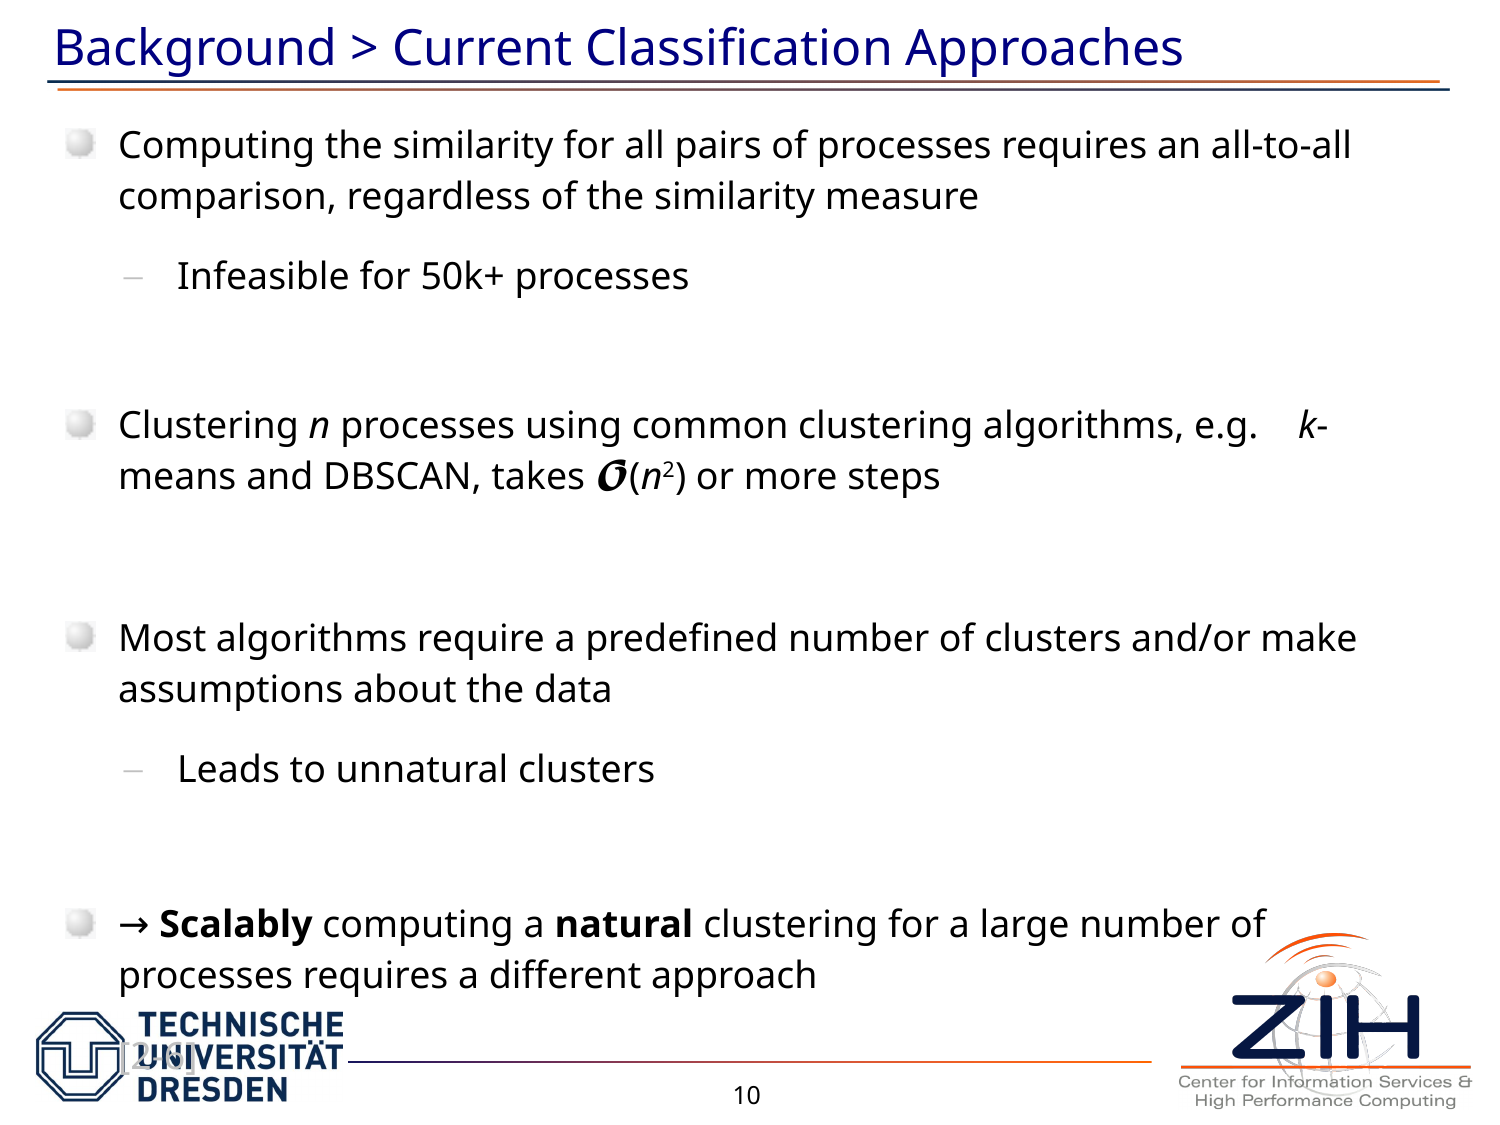

# Background > Current Classification Approaches
Computing the similarity for all pairs of processes requires an all-to-all comparison, regardless of the similarity measure
Infeasible for 50k+ processes
Clustering n processes using common clustering algorithms, e.g. k-means and DBSCAN, takes 𝓞(n2) or more steps
Most algorithms require a predefined number of clusters and/or make assumptions about the data
Leads to unnatural clusters
→ Scalably computing a natural clustering for a large number of processes requires a different approach
[2-6]
10